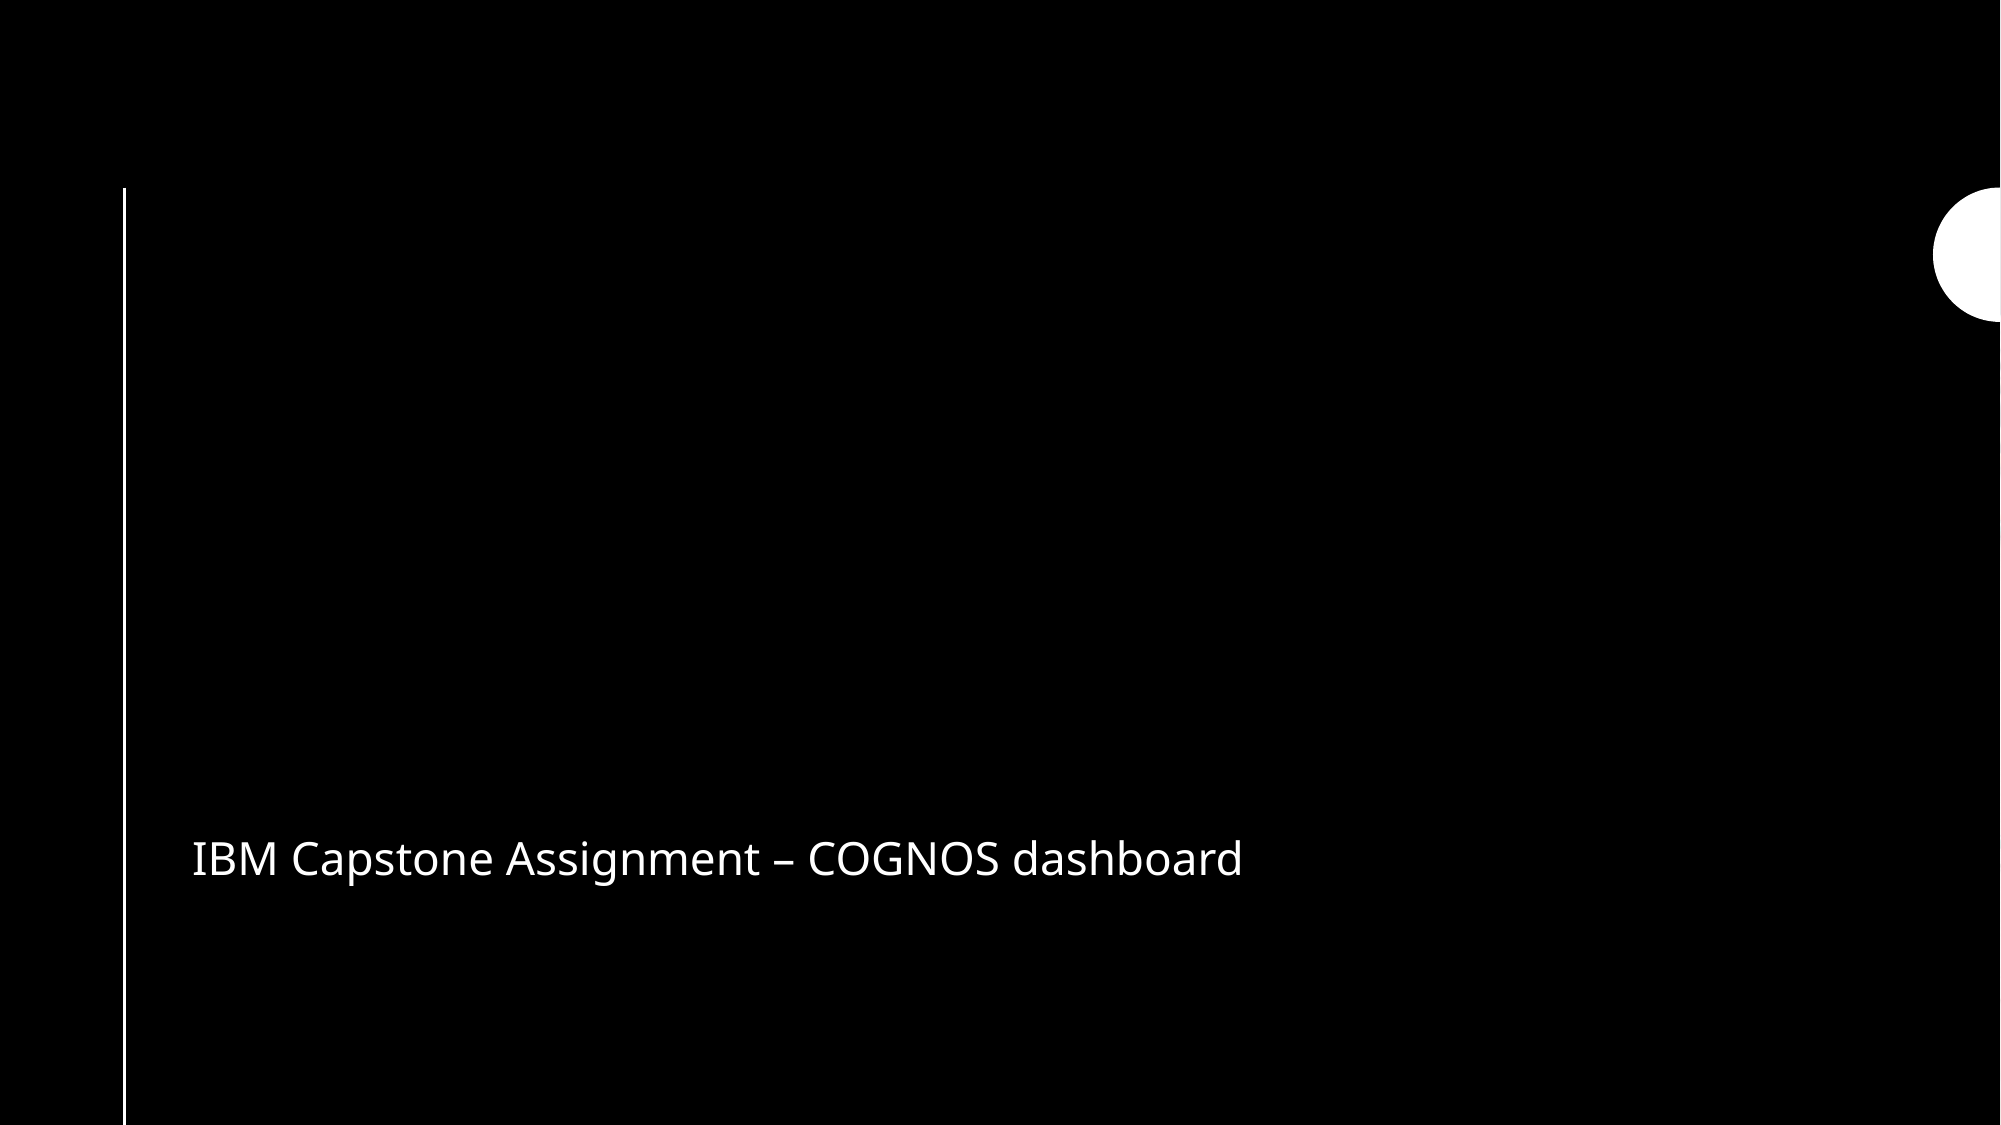

# IBM Capstone Assignment – COGNOS dashboard